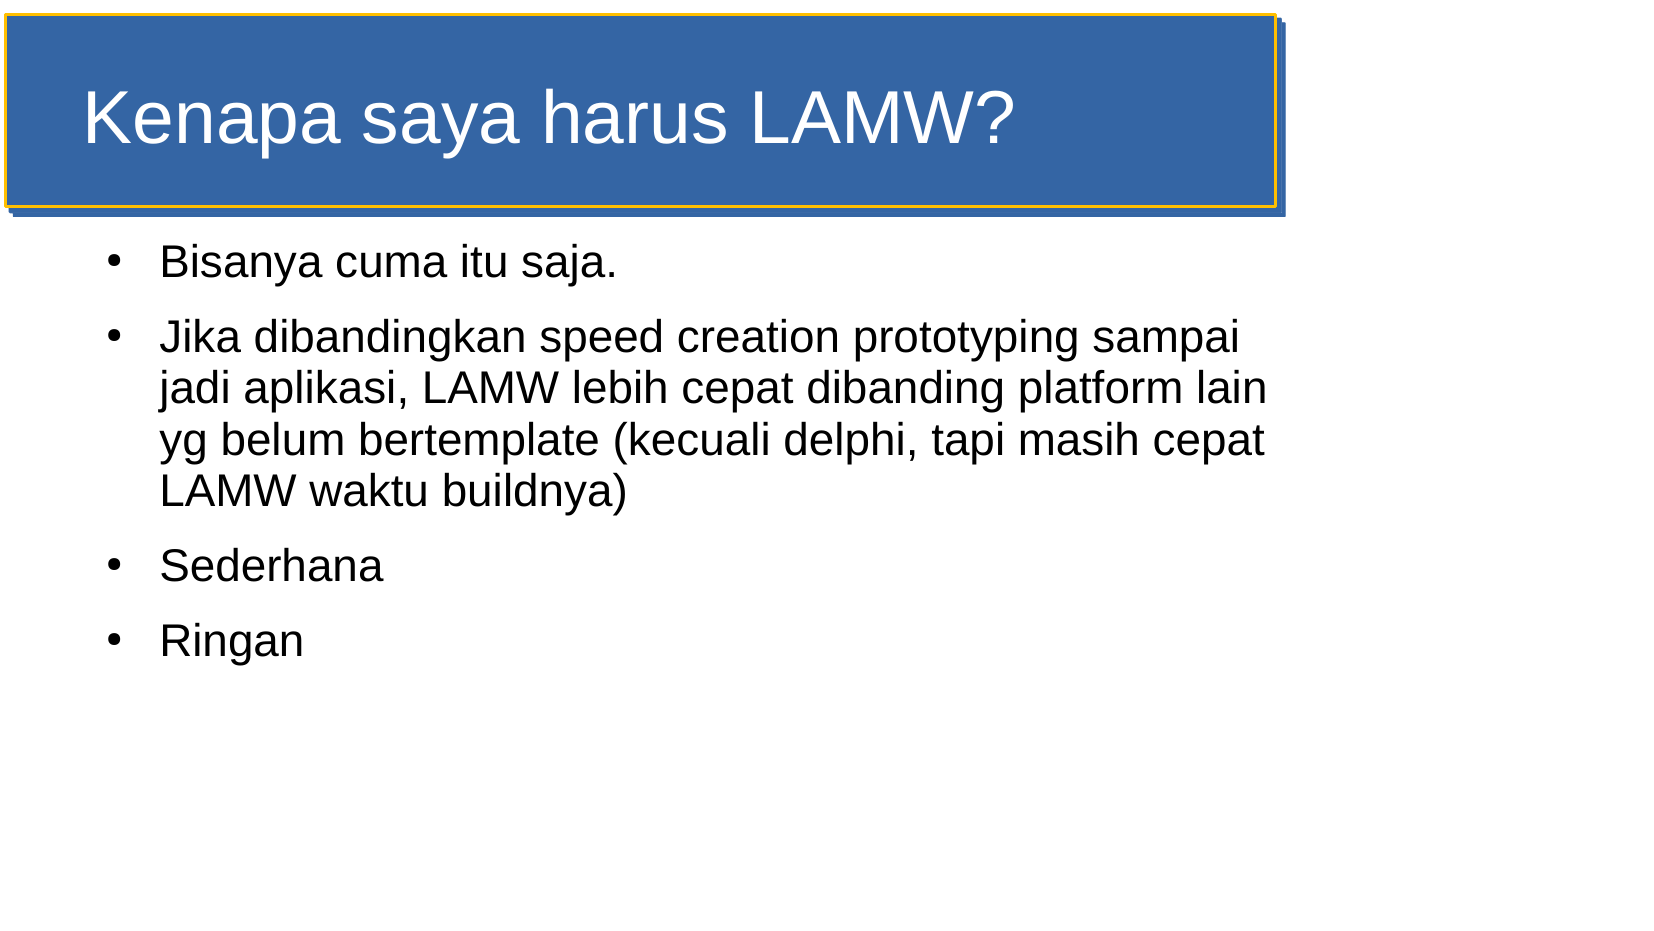

# Kenapa saya harus LAMW?
Bisanya cuma itu saja.
Jika dibandingkan speed creation prototyping sampai jadi aplikasi, LAMW lebih cepat dibanding platform lain yg belum bertemplate (kecuali delphi, tapi masih cepat LAMW waktu buildnya)
Sederhana
Ringan